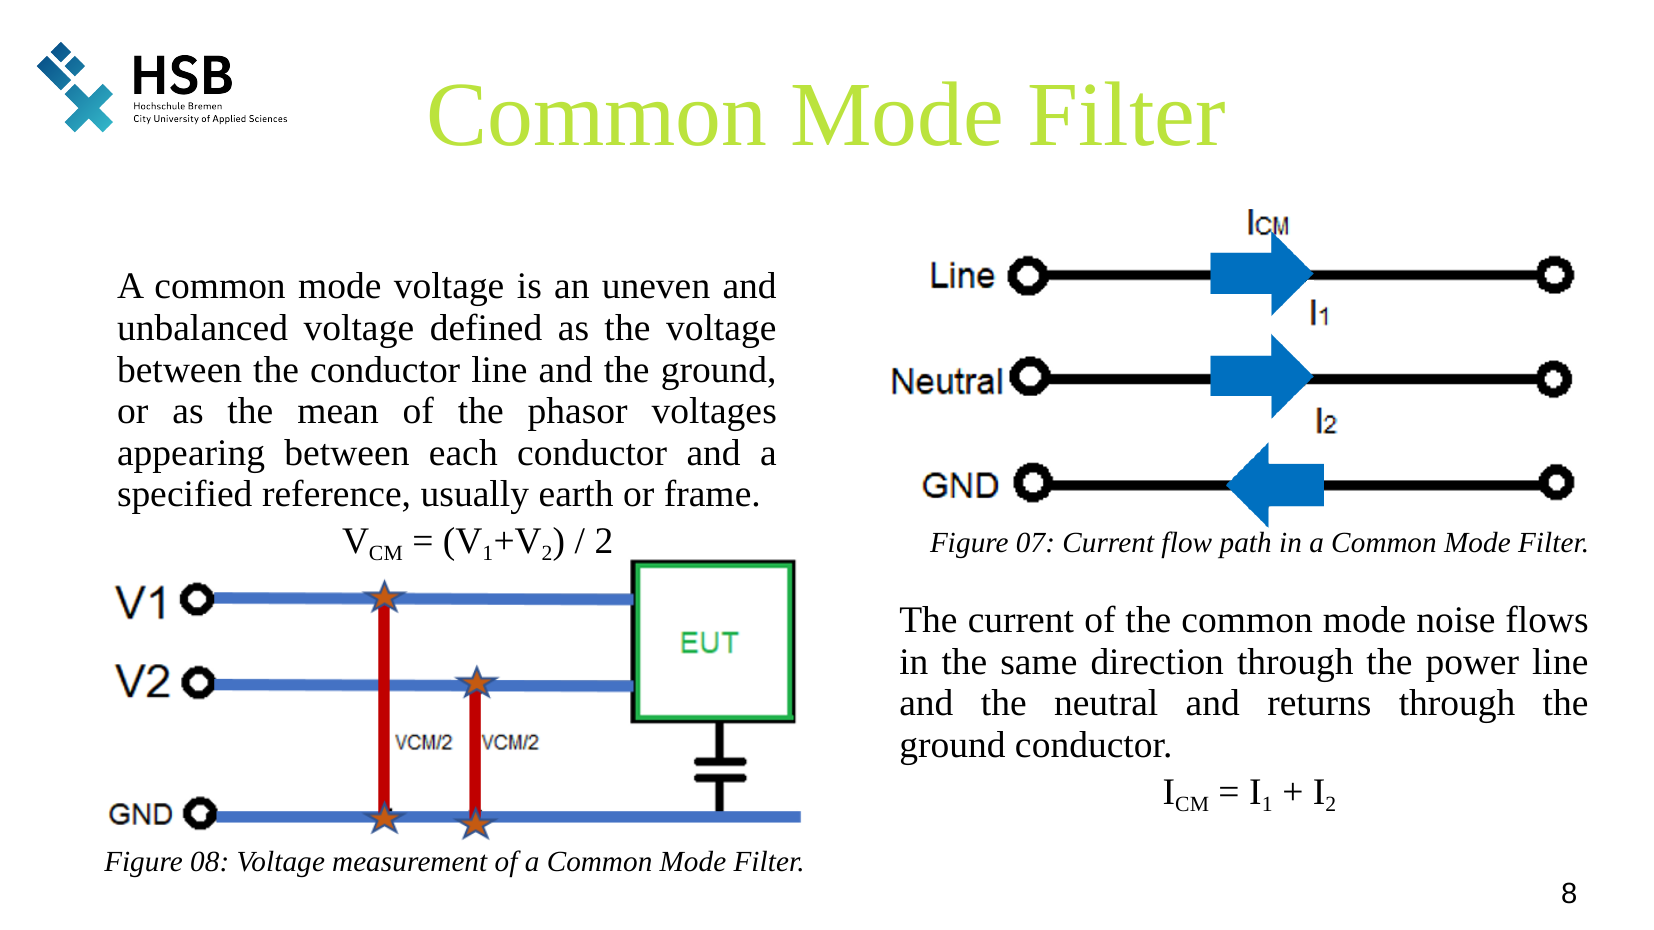

# Common Mode Filter
A common mode voltage is an uneven and unbalanced voltage defined as the voltage between the conductor line and the ground, or as the mean of the phasor voltages appearing between each conductor and a specified reference, usually earth or frame.
			VCM = (V1+V2) / 2
Figure 07: Current flow path in a Common Mode Filter.
The current of the common mode noise flows in the same direction through the power line and the neutral and returns through the ground conductor.
 ICM = I1 + I2
Figure 08: Voltage measurement of a Common Mode Filter.